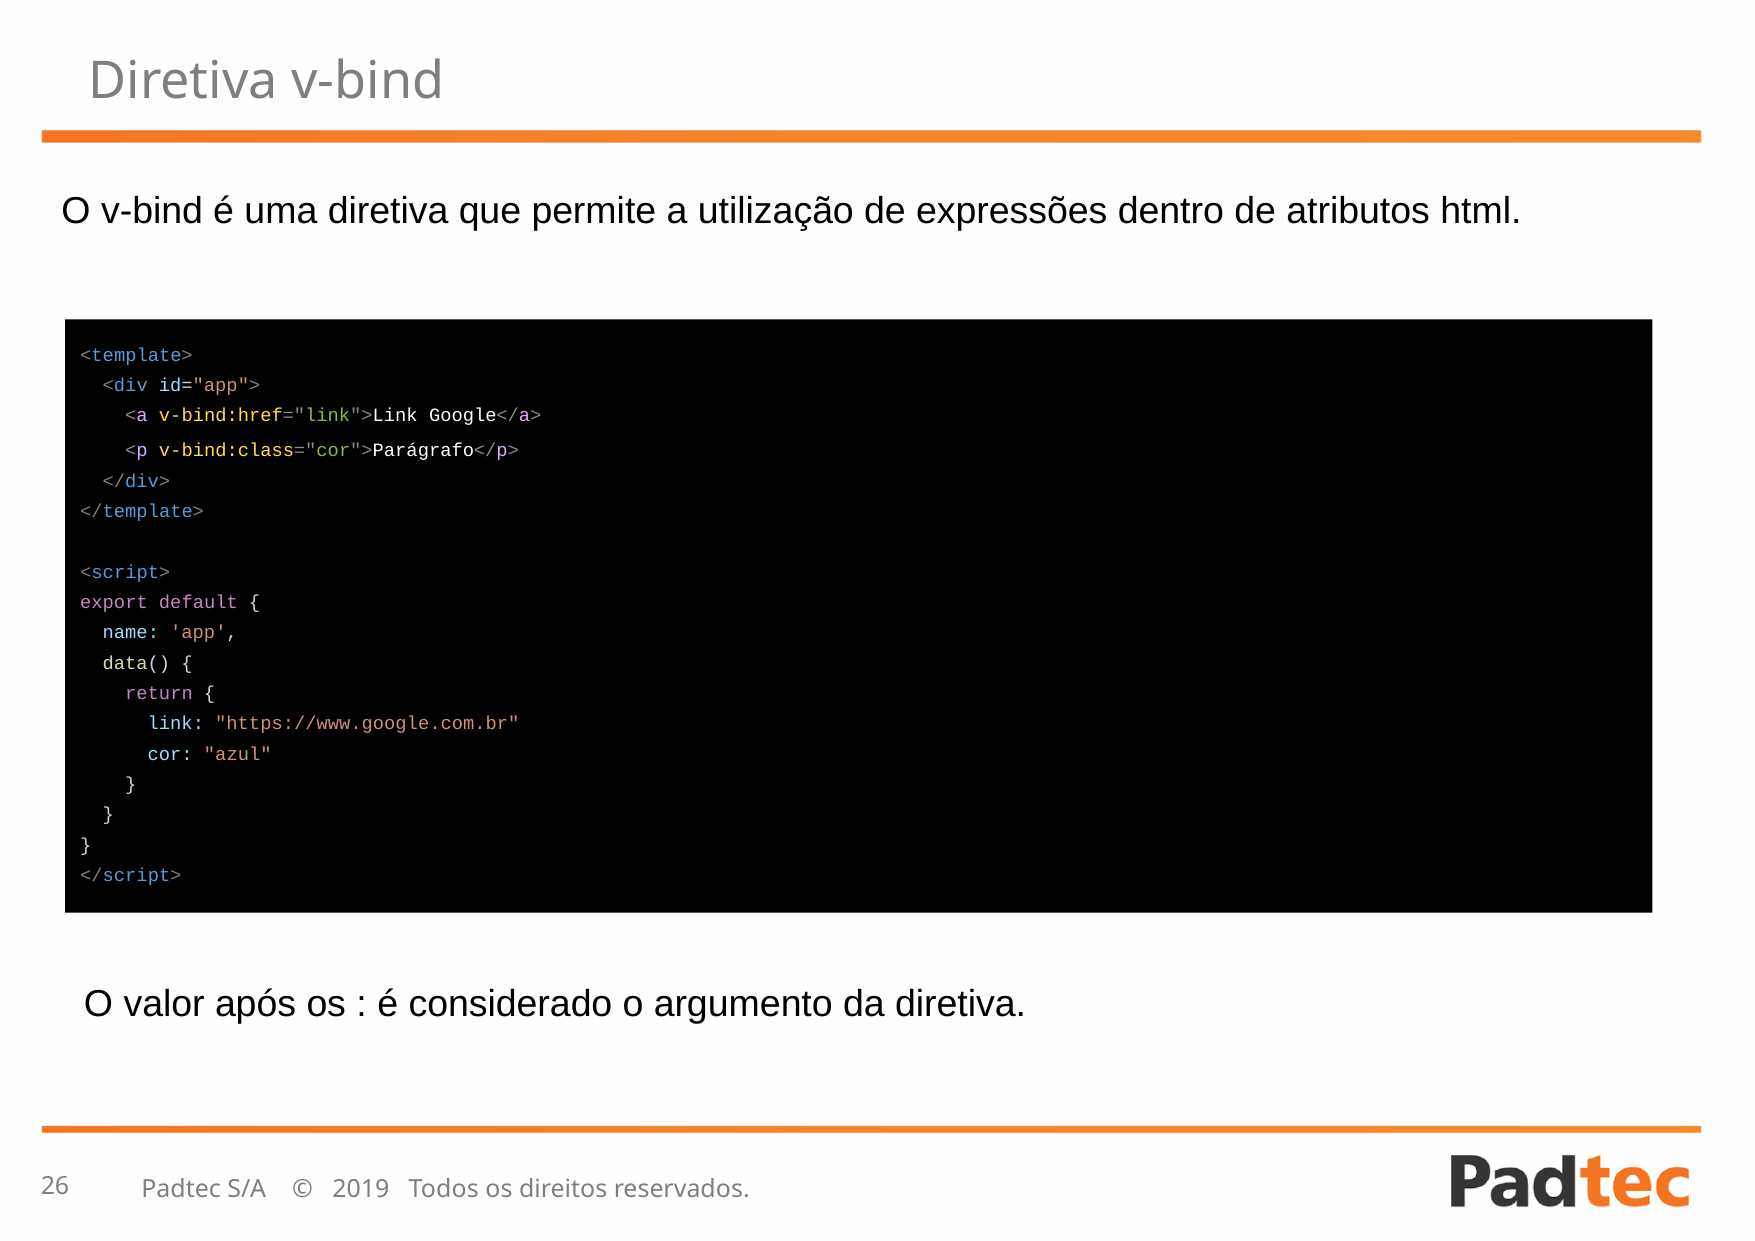

# Diretiva v-bind
O v-bind é uma diretiva que permite a utilização de expressões dentro de atributos html.
<template>
 <div id="app">
 <a v-bind:href="link">Link Google</a>
 <p v-bind:class="cor">Parágrafo</p>
 </div>
</template>
<script>
export default {
 name: 'app',
 data() {
 return {
 link: "https://www.google.com.br"
 cor: "azul"
 }
 }
}
</script>
O valor após os : é considerado o argumento da diretiva.